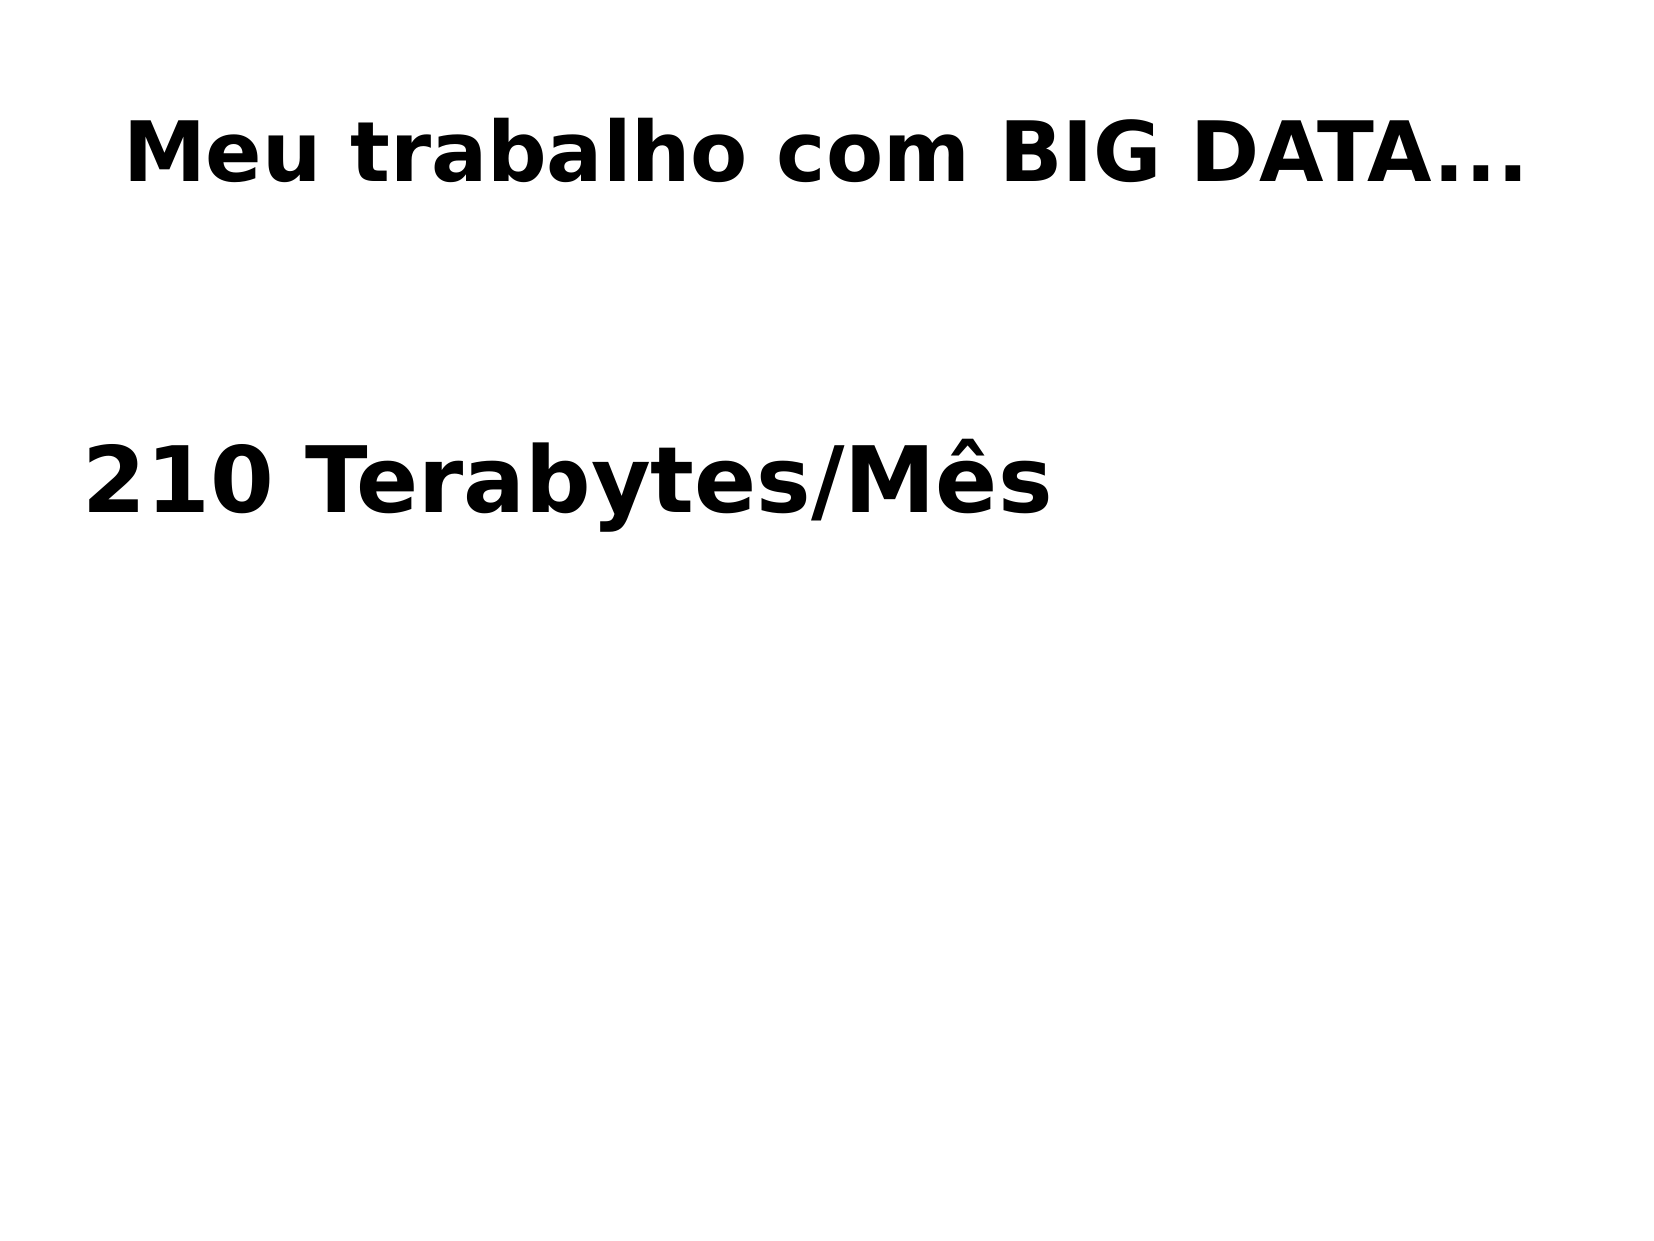

# Meu trabalho com BIG DATA...
210 Terabytes/Mês